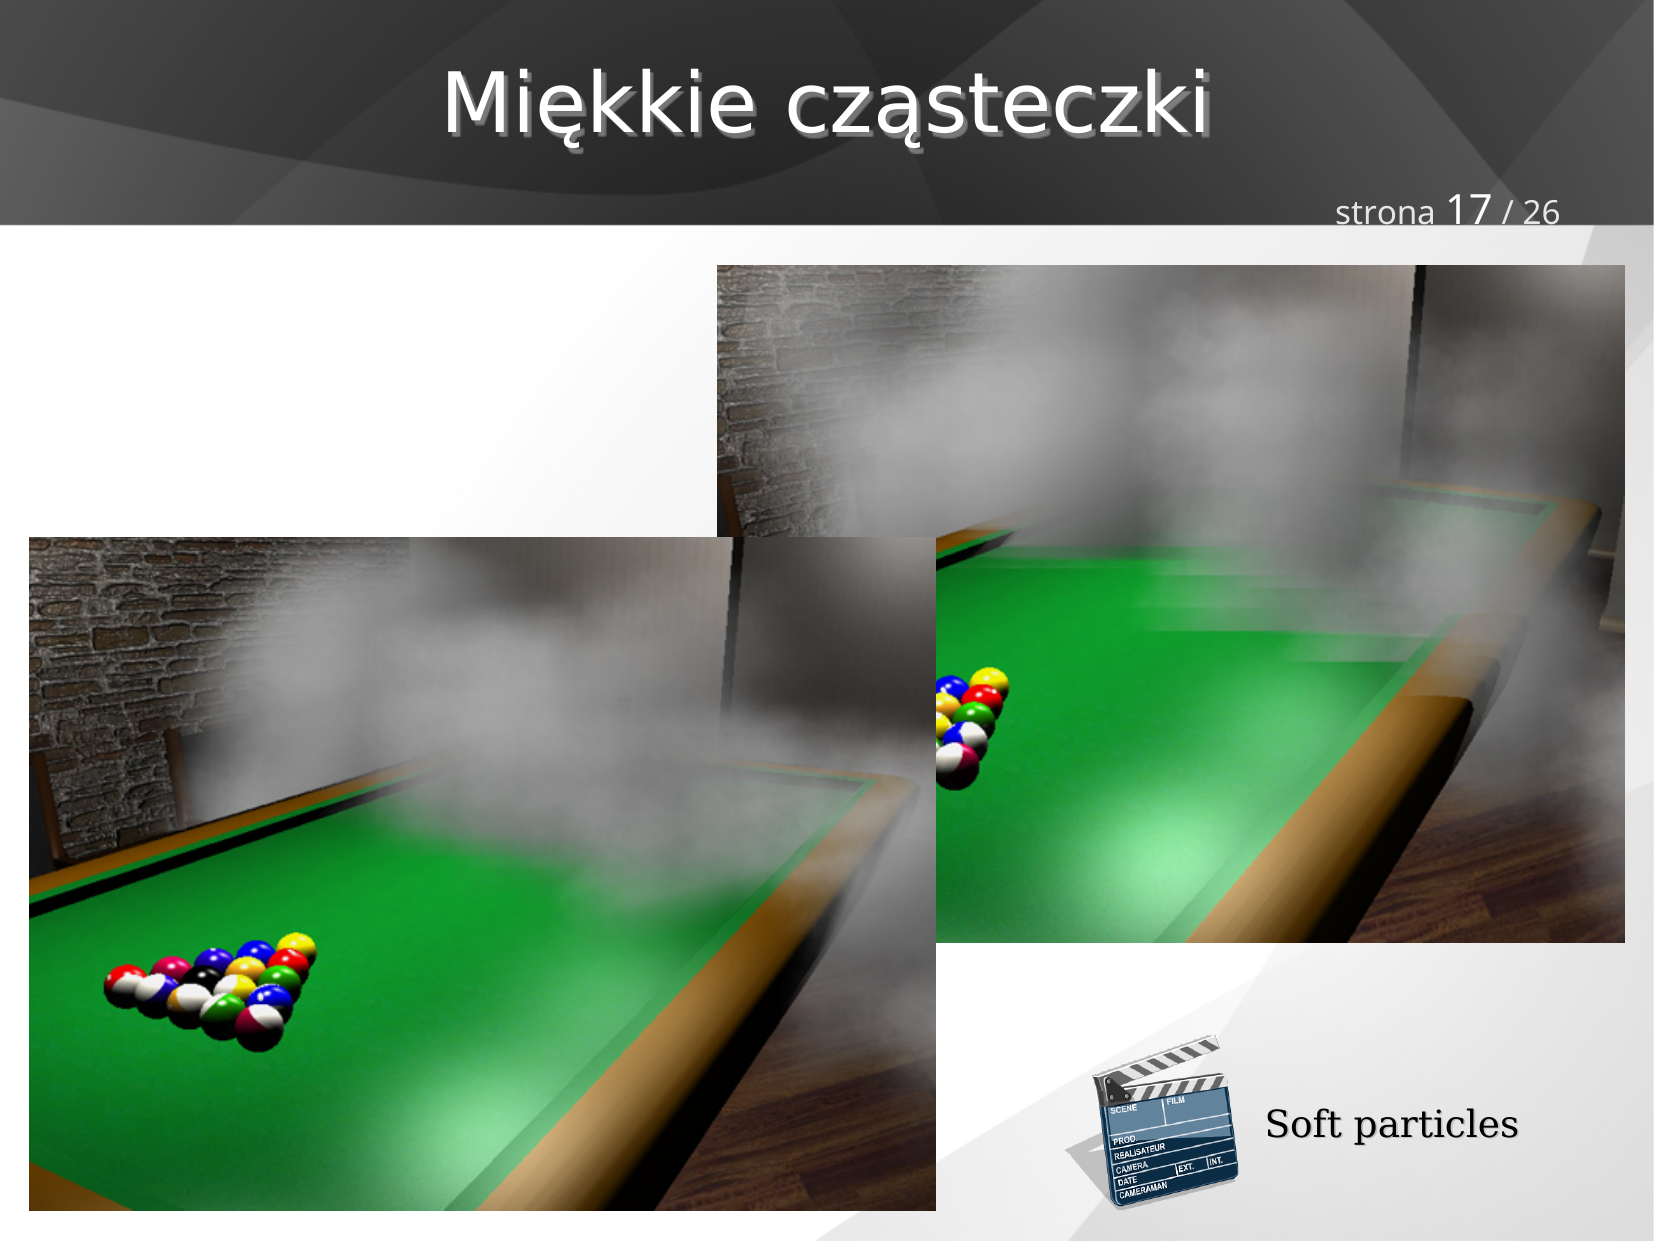

# Miękkie cząsteczki
strona / 26
Soft particles